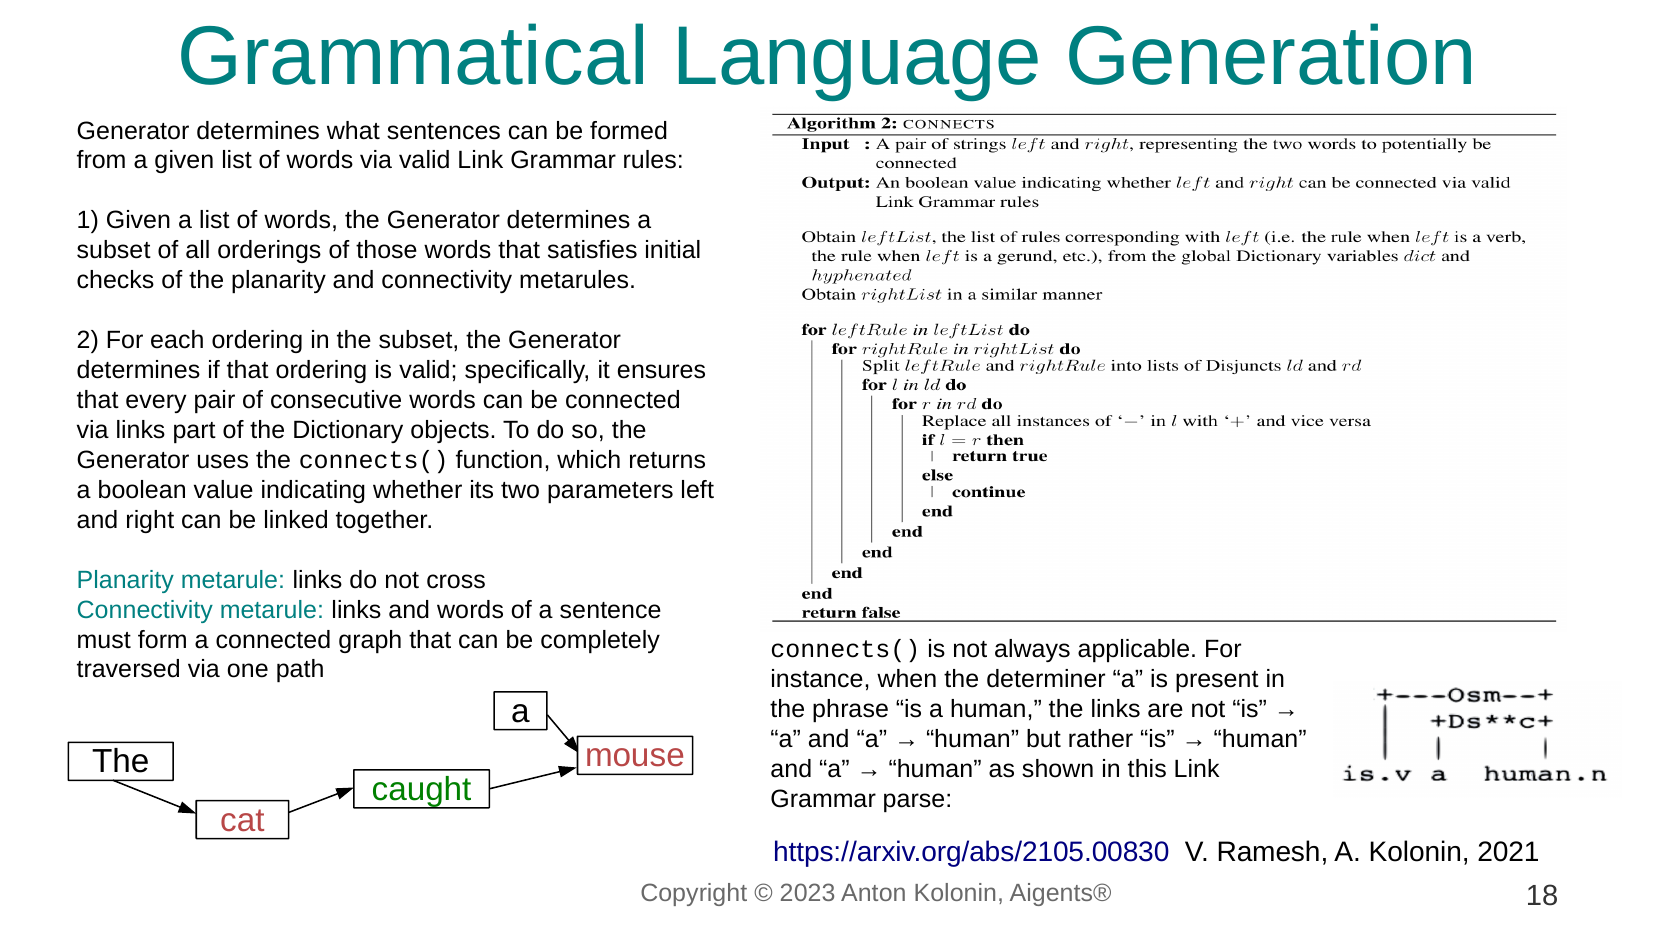

Grammatical Language Generation
Generator determines what sentences can be formed from a given list of words via valid Link Grammar rules:
1) Given a list of words, the Generator determines a subset of all orderings of those words that satisfies initial checks of the planarity and connectivity metarules.
2) For each ordering in the subset, the Generator determines if that ordering is valid; specifically, it ensures that every pair of consecutive words can be connected via links part of the Dictionary objects. To do so, the Generator uses the connects() function, which returns a boolean value indicating whether its two parameters left and right can be linked together.
Planarity metarule: links do not cross
Connectivity metarule: links and words of a sentence must form a connected graph that can be completely traversed via one path
connects() is not always applicable. For instance, when the determiner “a” is present in the phrase “is a human,” the links are not “is” → “a” and “a” → “human” but rather “is” → “human” and “a” → “human” as shown in this Link Grammar parse:
a
mouse
The
caught
cat
https://arxiv.org/abs/2105.00830 V. Ramesh, A. Kolonin, 2021
Copyright © 2023 Anton Kolonin, Aigents®
18